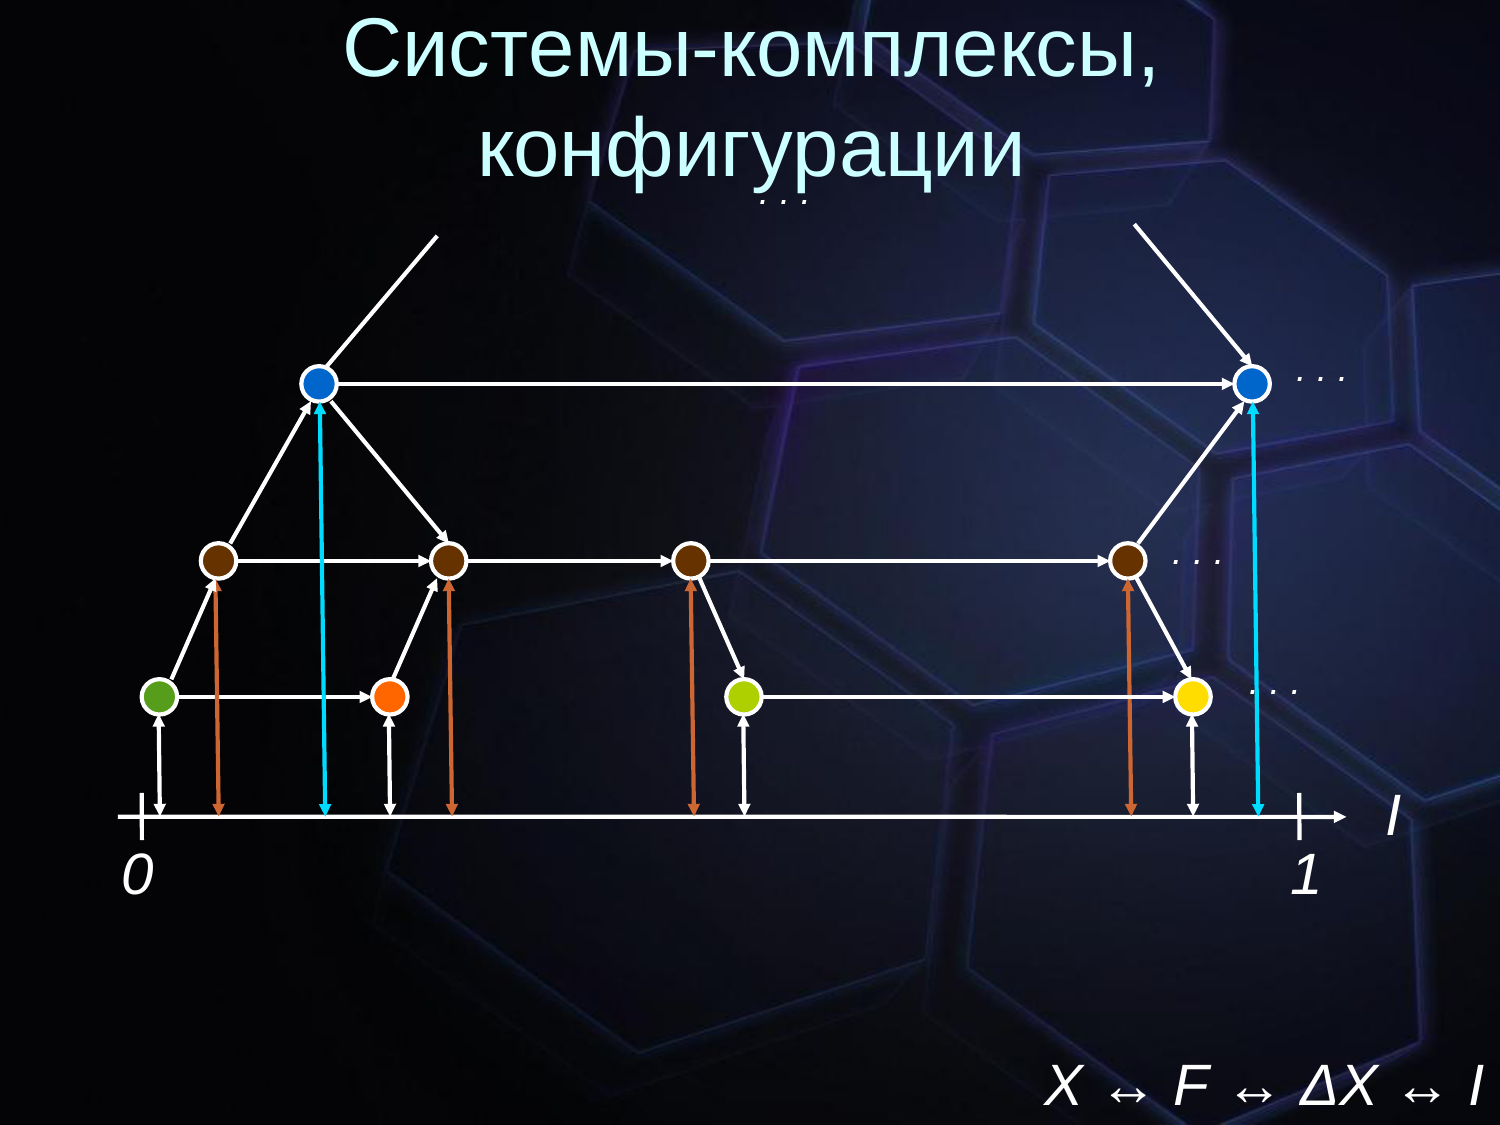

# Системы-комплексы, конфигурации
. . .
. . .
. . .
. . .
I
0
1
X ↔ F ↔ ΔX ↔ I